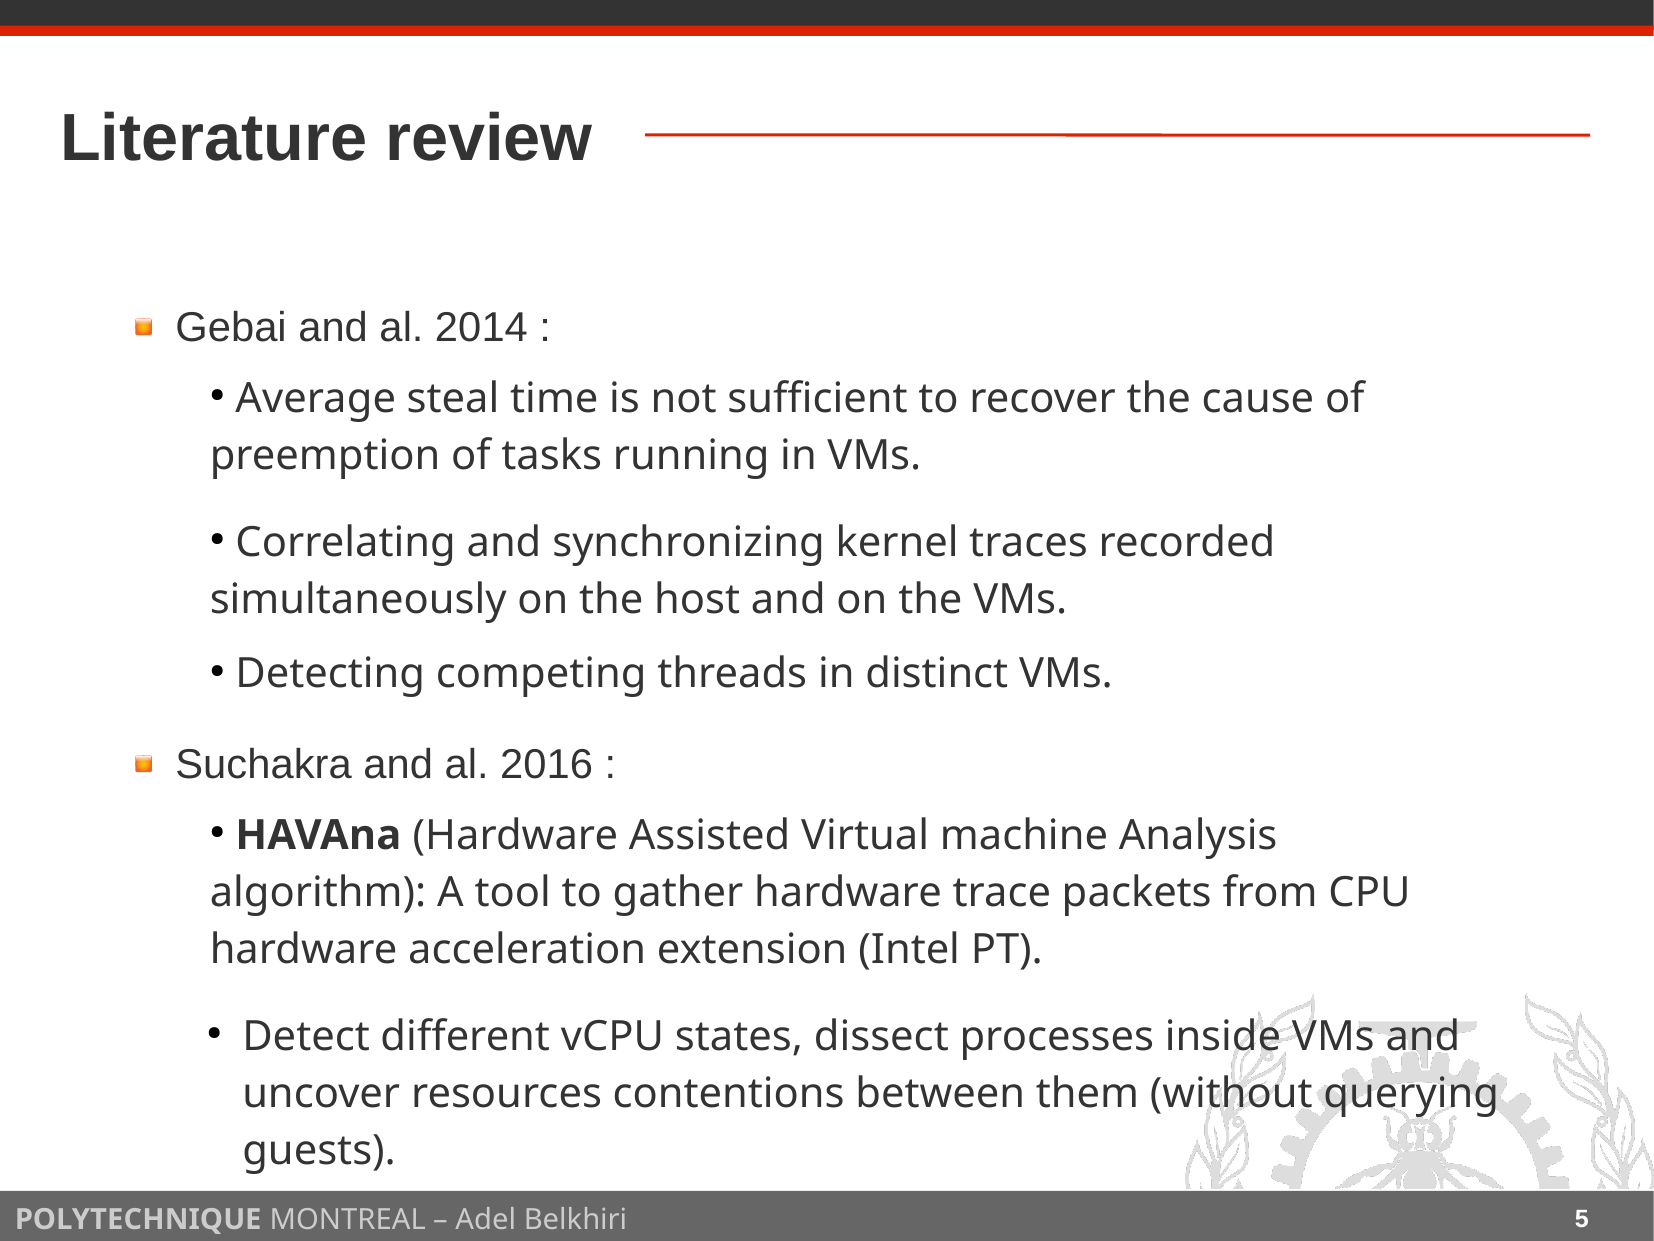

Literature review
 Gebai and al. 2014 :
 Average steal time is not sufficient to recover the cause of preemption of tasks running in VMs.
 Correlating and synchronizing kernel traces recorded simultaneously on the host and on the VMs.
 Detecting competing threads in distinct VMs.
 Suchakra and al. 2016 :
 HAVAna (Hardware Assisted Virtual machine Analysis algorithm): A tool to gather hardware trace packets from CPU hardware acceleration extension (Intel PT).
Detect different vCPU states, dissect processes inside VMs and uncover resources contentions between them (without querying guests).
POLYTECHNIQUE MONTREAL – Adel Belkhiri
5